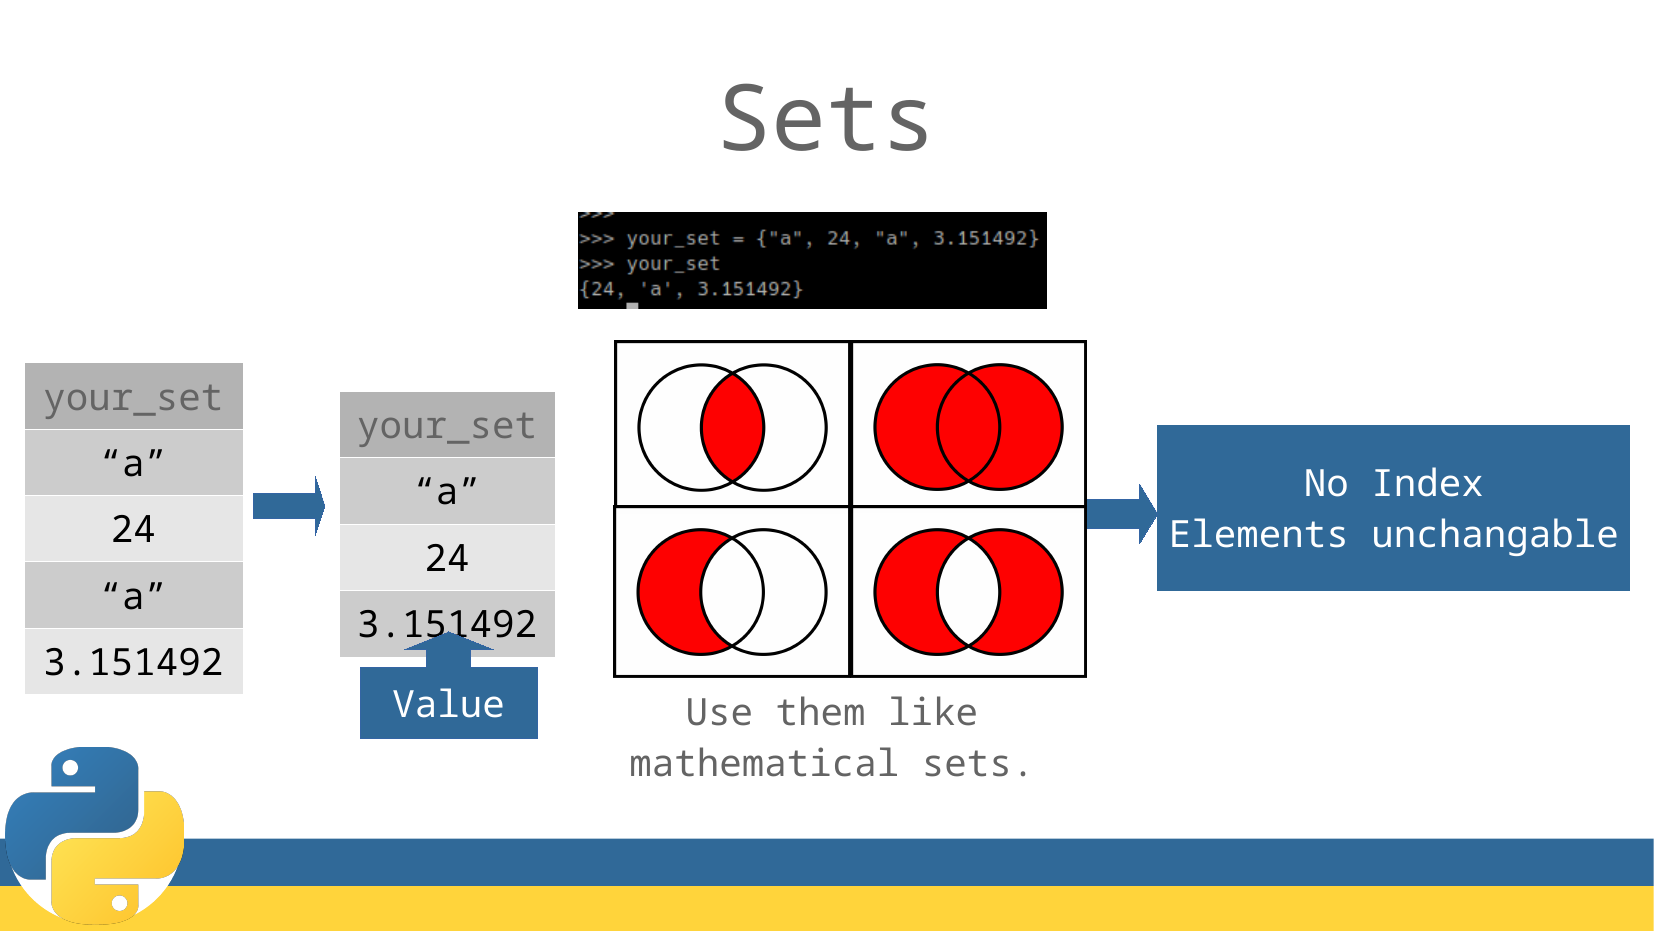

# Sets
Use them like mathematical sets.
| your\_set |
| --- |
| “a” |
| 24 |
| “a” |
| 3.151492 |
| your\_set |
| --- |
| “a” |
| 24 |
| 3.151492 |
Value
No Index
Elements unchangable